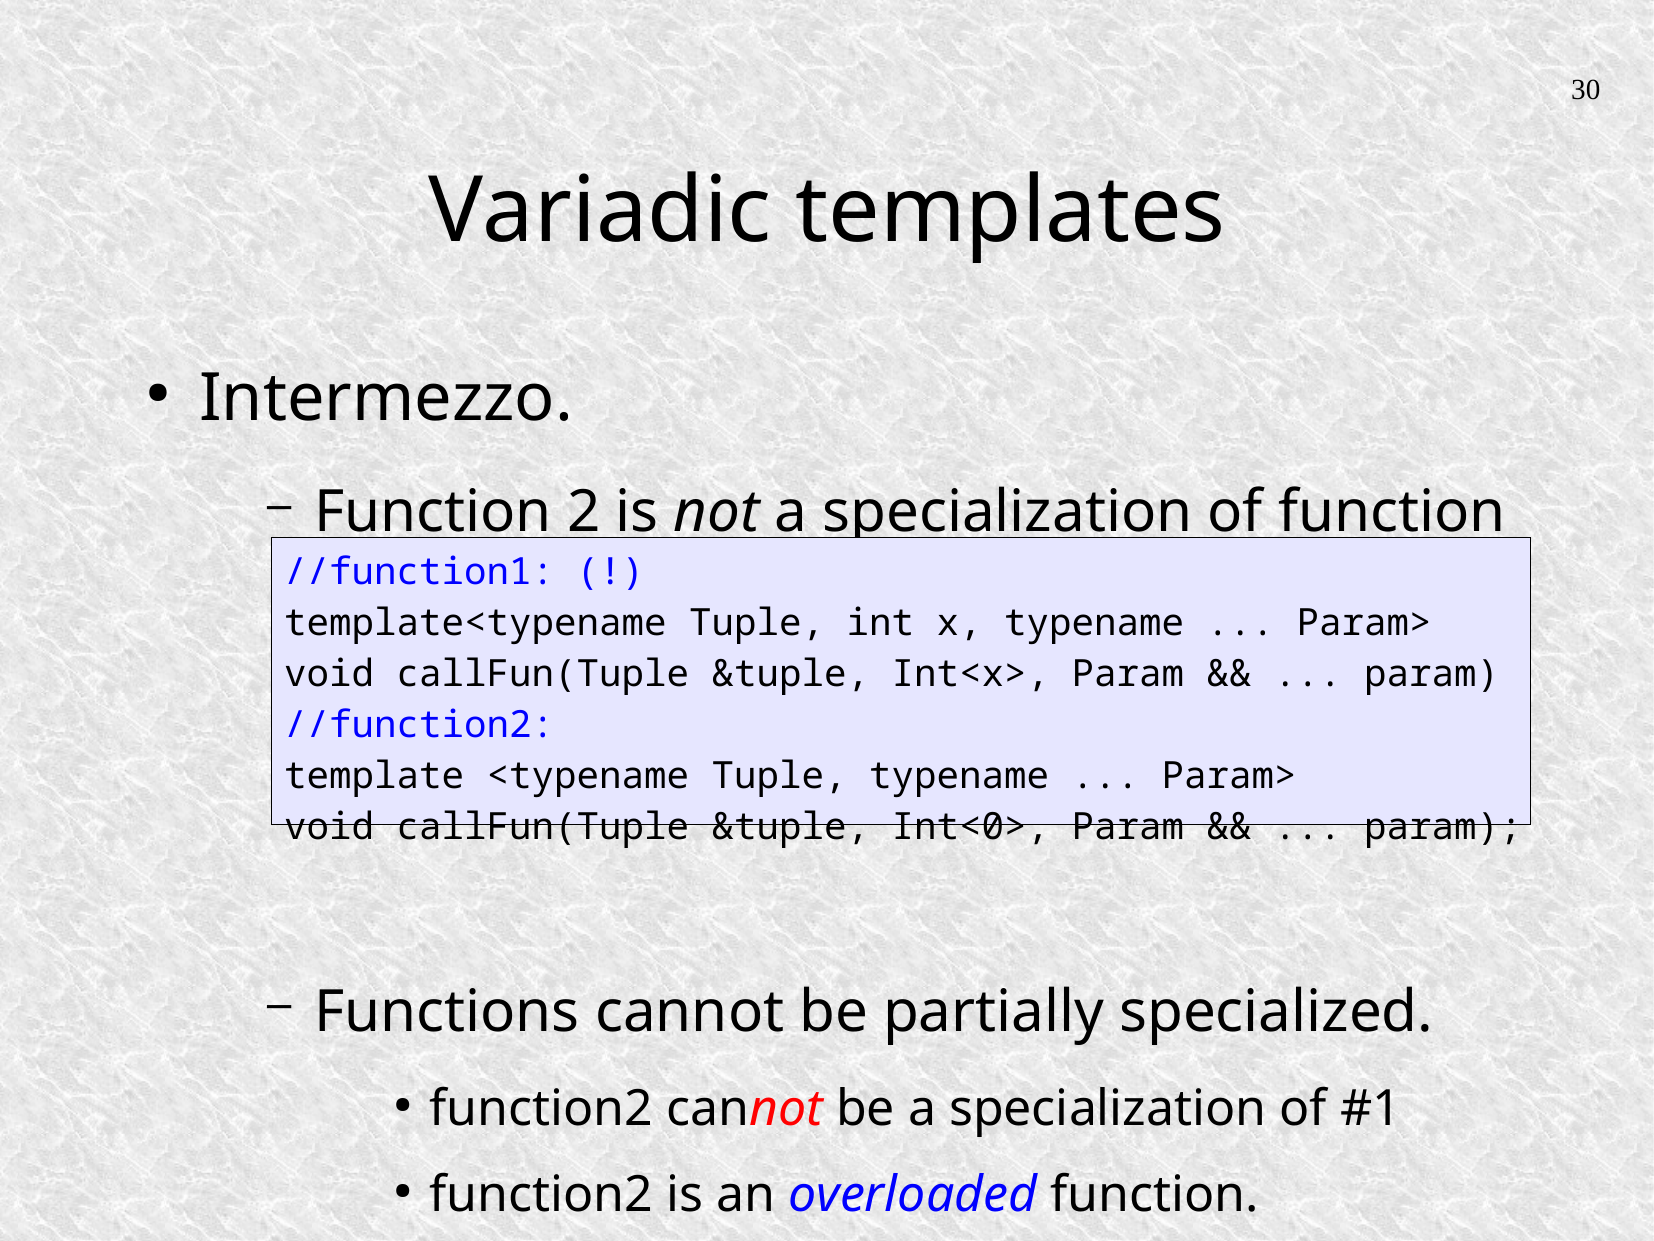

30
# Variadic templates
Intermezzo.
Function 2 is not a specialization of function 1
Functions cannot be partially specialized.
function2 cannot be a specialization of #1
function2 is an overloaded function.
we define different run-time argument types.
with functions: define overloads instead of part. spec.
//function1: (!)
template<typename Tuple, int x, typename ... Param>
void callFun(Tuple &tuple, Int<x>, Param && ... param)
//function2:
template <typename Tuple, typename ... Param>
void callFun(Tuple &tuple, Int<0>, Param && ... param);